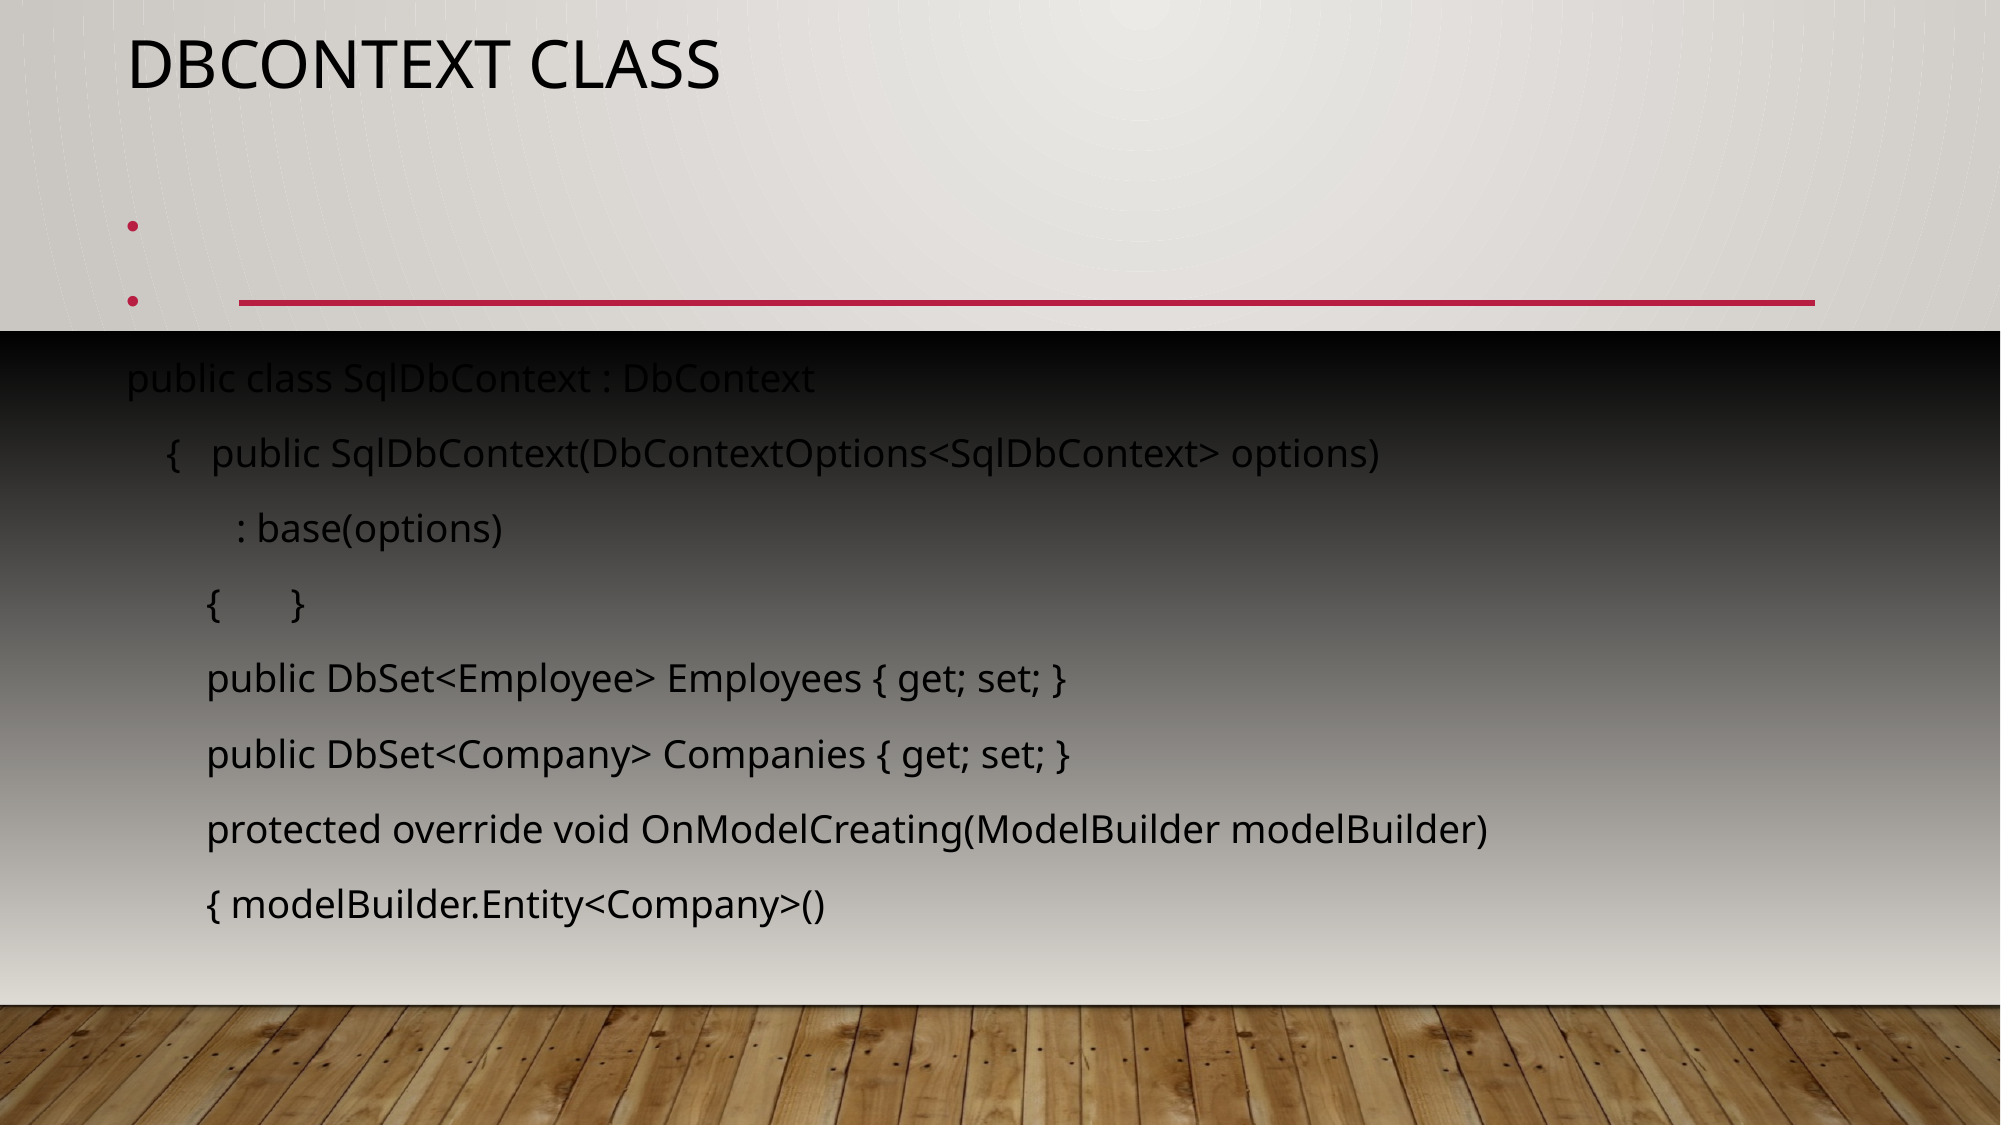

# DbContext Class
public class SqlDbContext : DbContext
 { public SqlDbContext(DbContextOptions<SqlDbContext> options)
 : base(options)
 { }
 public DbSet<Employee> Employees { get; set; }
 public DbSet<Company> Companies { get; set; }
 protected override void OnModelCreating(ModelBuilder modelBuilder)
 { modelBuilder.Entity<Company>()